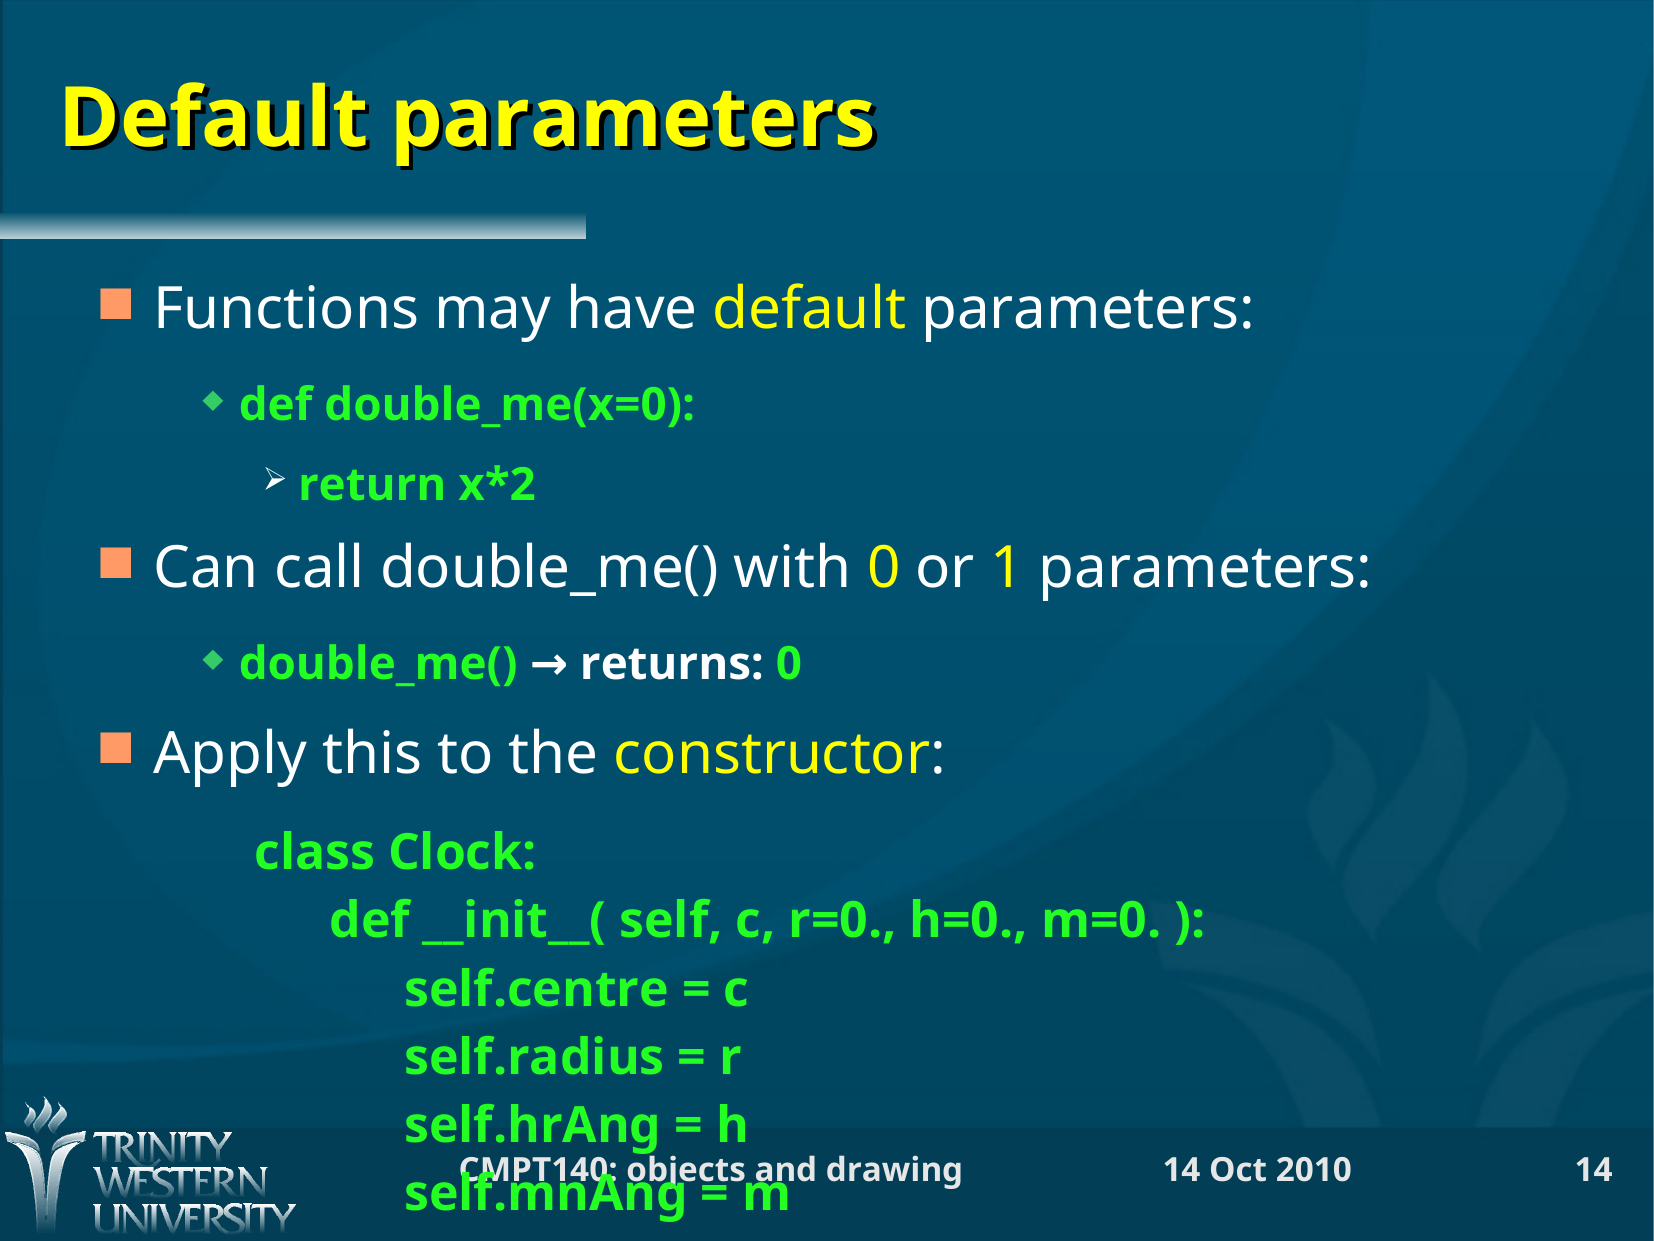

# Default parameters
Functions may have default parameters:
def double_me(x=0):
return x*2
Can call double_me() with 0 or 1 parameters:
double_me() → returns: 0
Apply this to the constructor:
class Clock:
	def __init__( self, c, r=0., h=0., m=0. ):
		self.centre = c
		self.radius = r
		self.hrAng = h
		self.mnAng = m
CMPT140: objects and drawing
14 Oct 2010
14